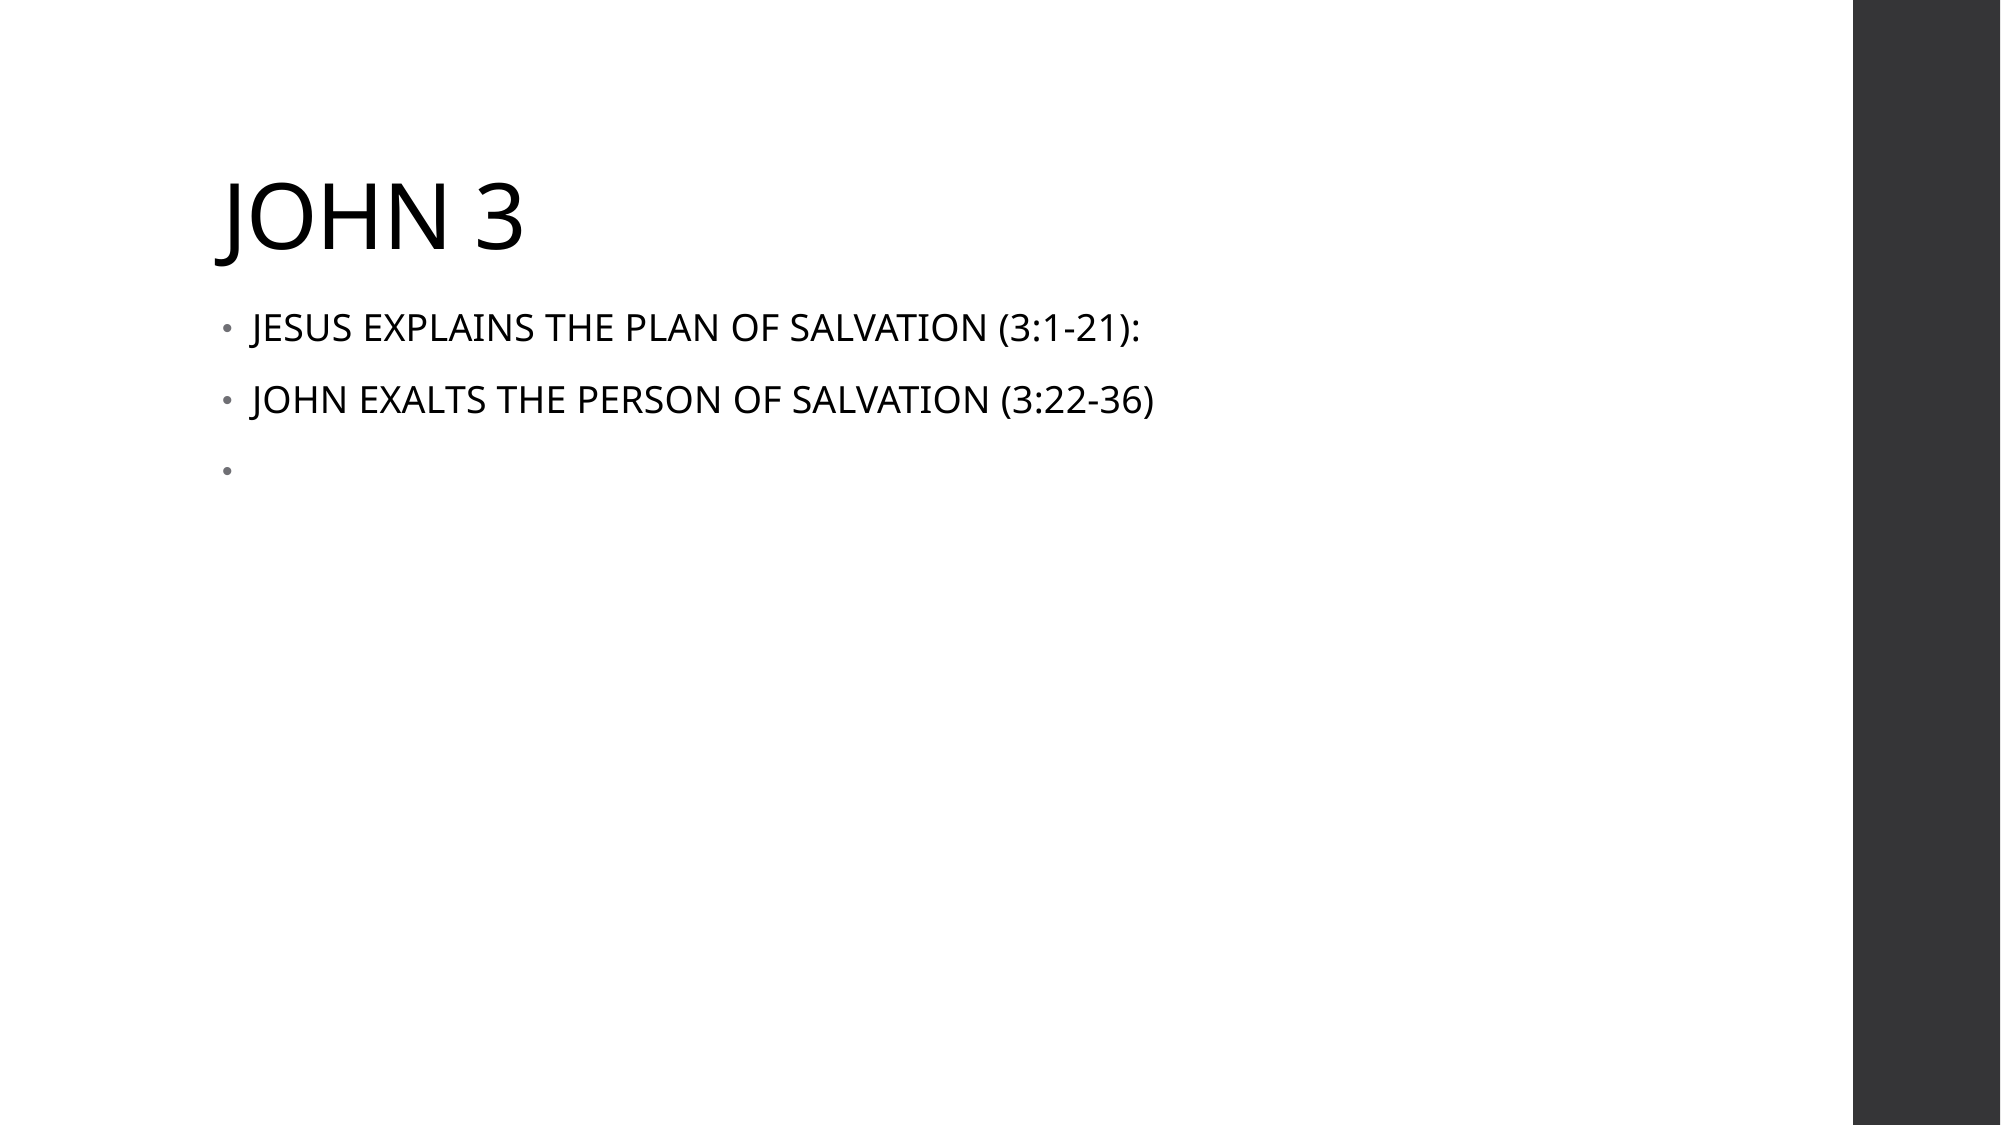

# JOHN 3
JESUS EXPLAINS THE PLAN OF SALVATION (3:1-21):
JOHN EXALTS THE PERSON OF SALVATION (3:22-36)